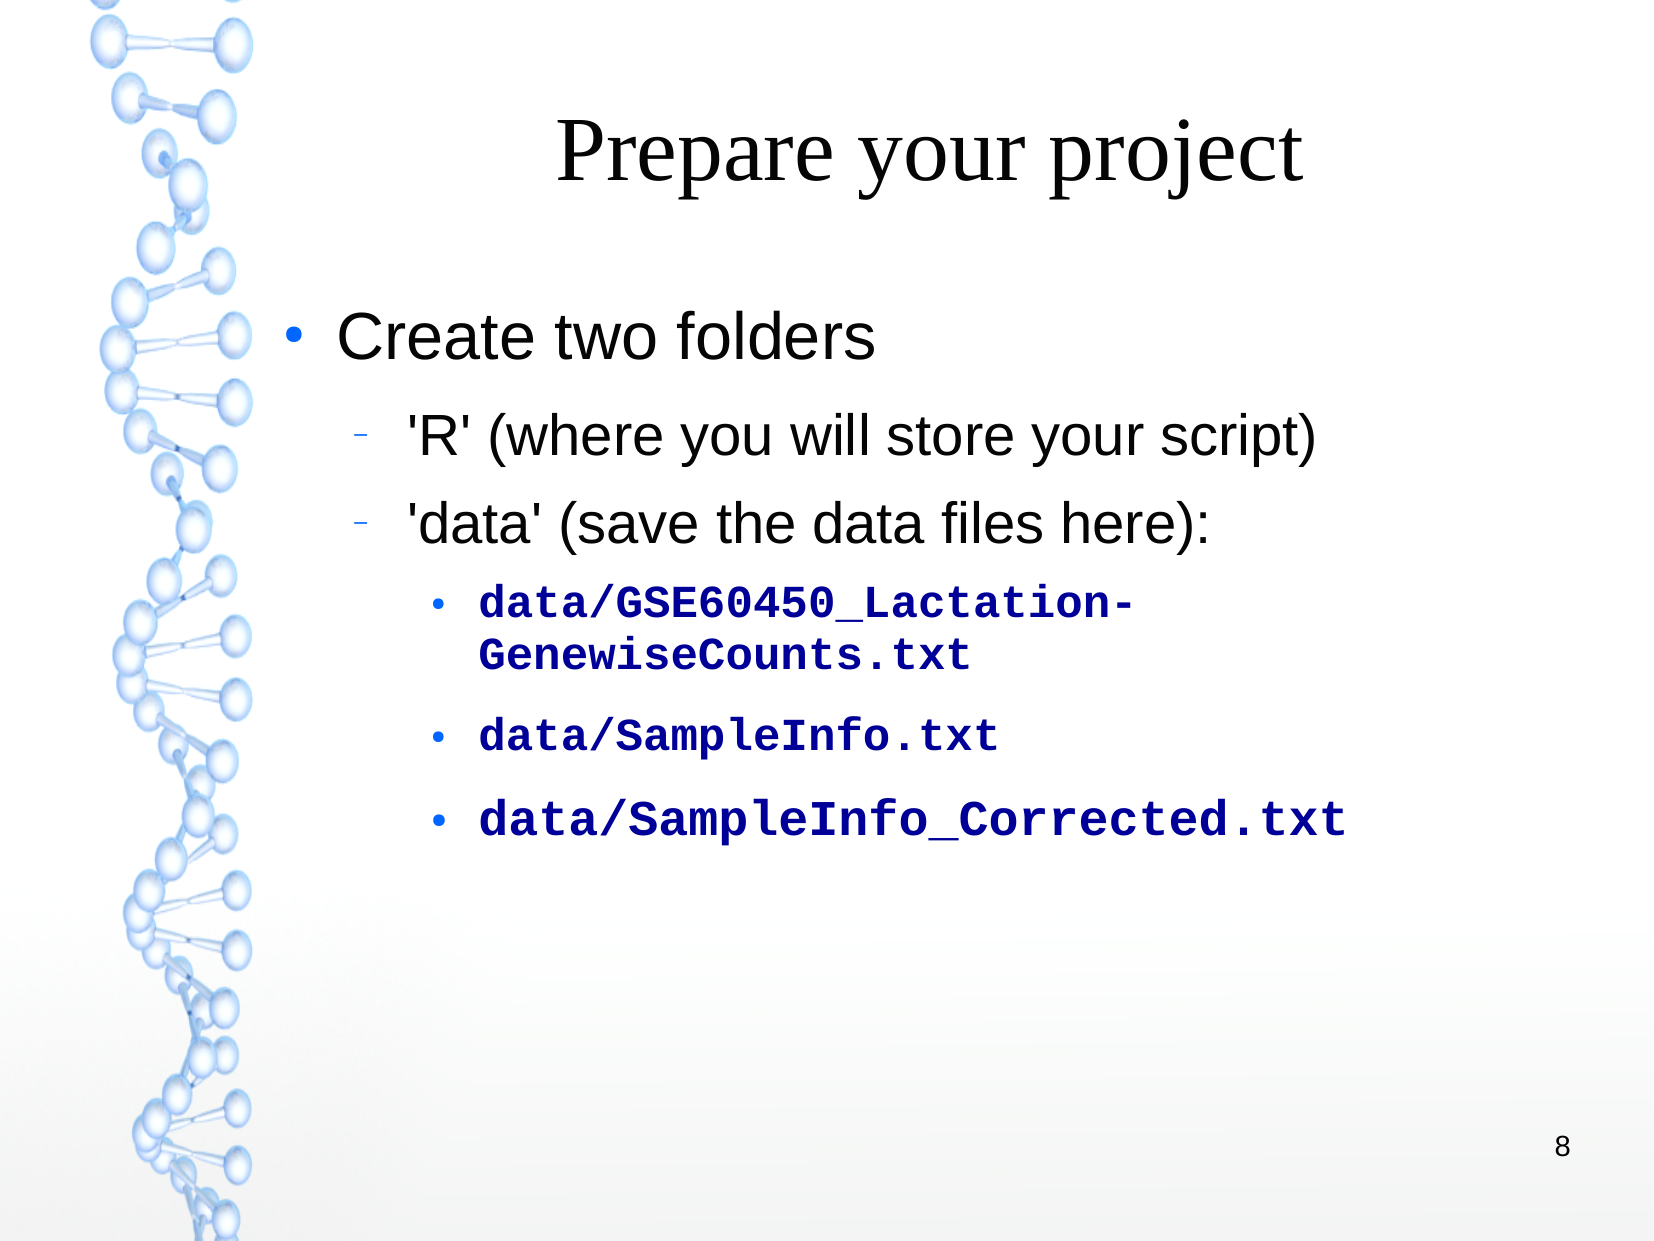

# Prepare your project
Create two folders
'R' (where you will store your script)
'data' (save the data files here):
data/GSE60450_Lactation-GenewiseCounts.txt
data/SampleInfo.txt
data/SampleInfo_Corrected.txt
8